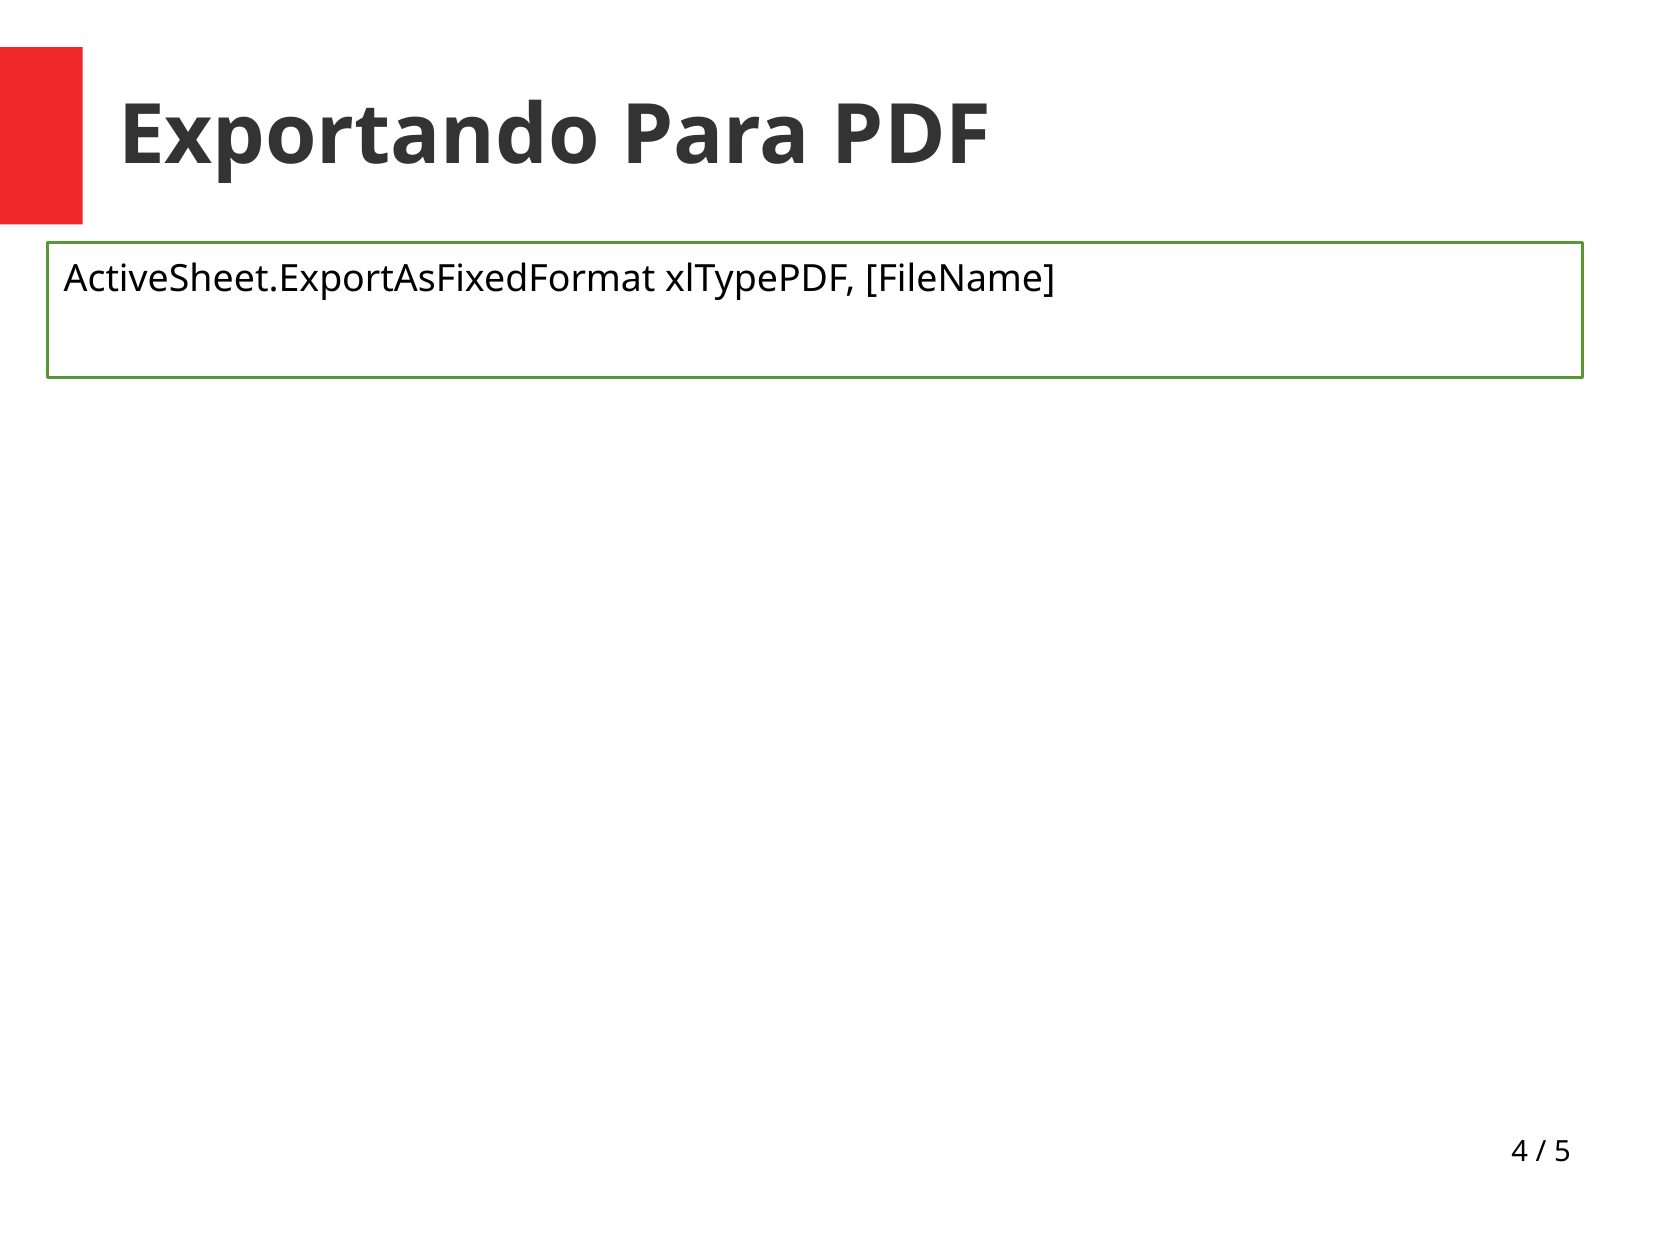

# Exportando Para PDF
ActiveSheet.ExportAsFixedFormat xlTypePDF, [FileName]
4